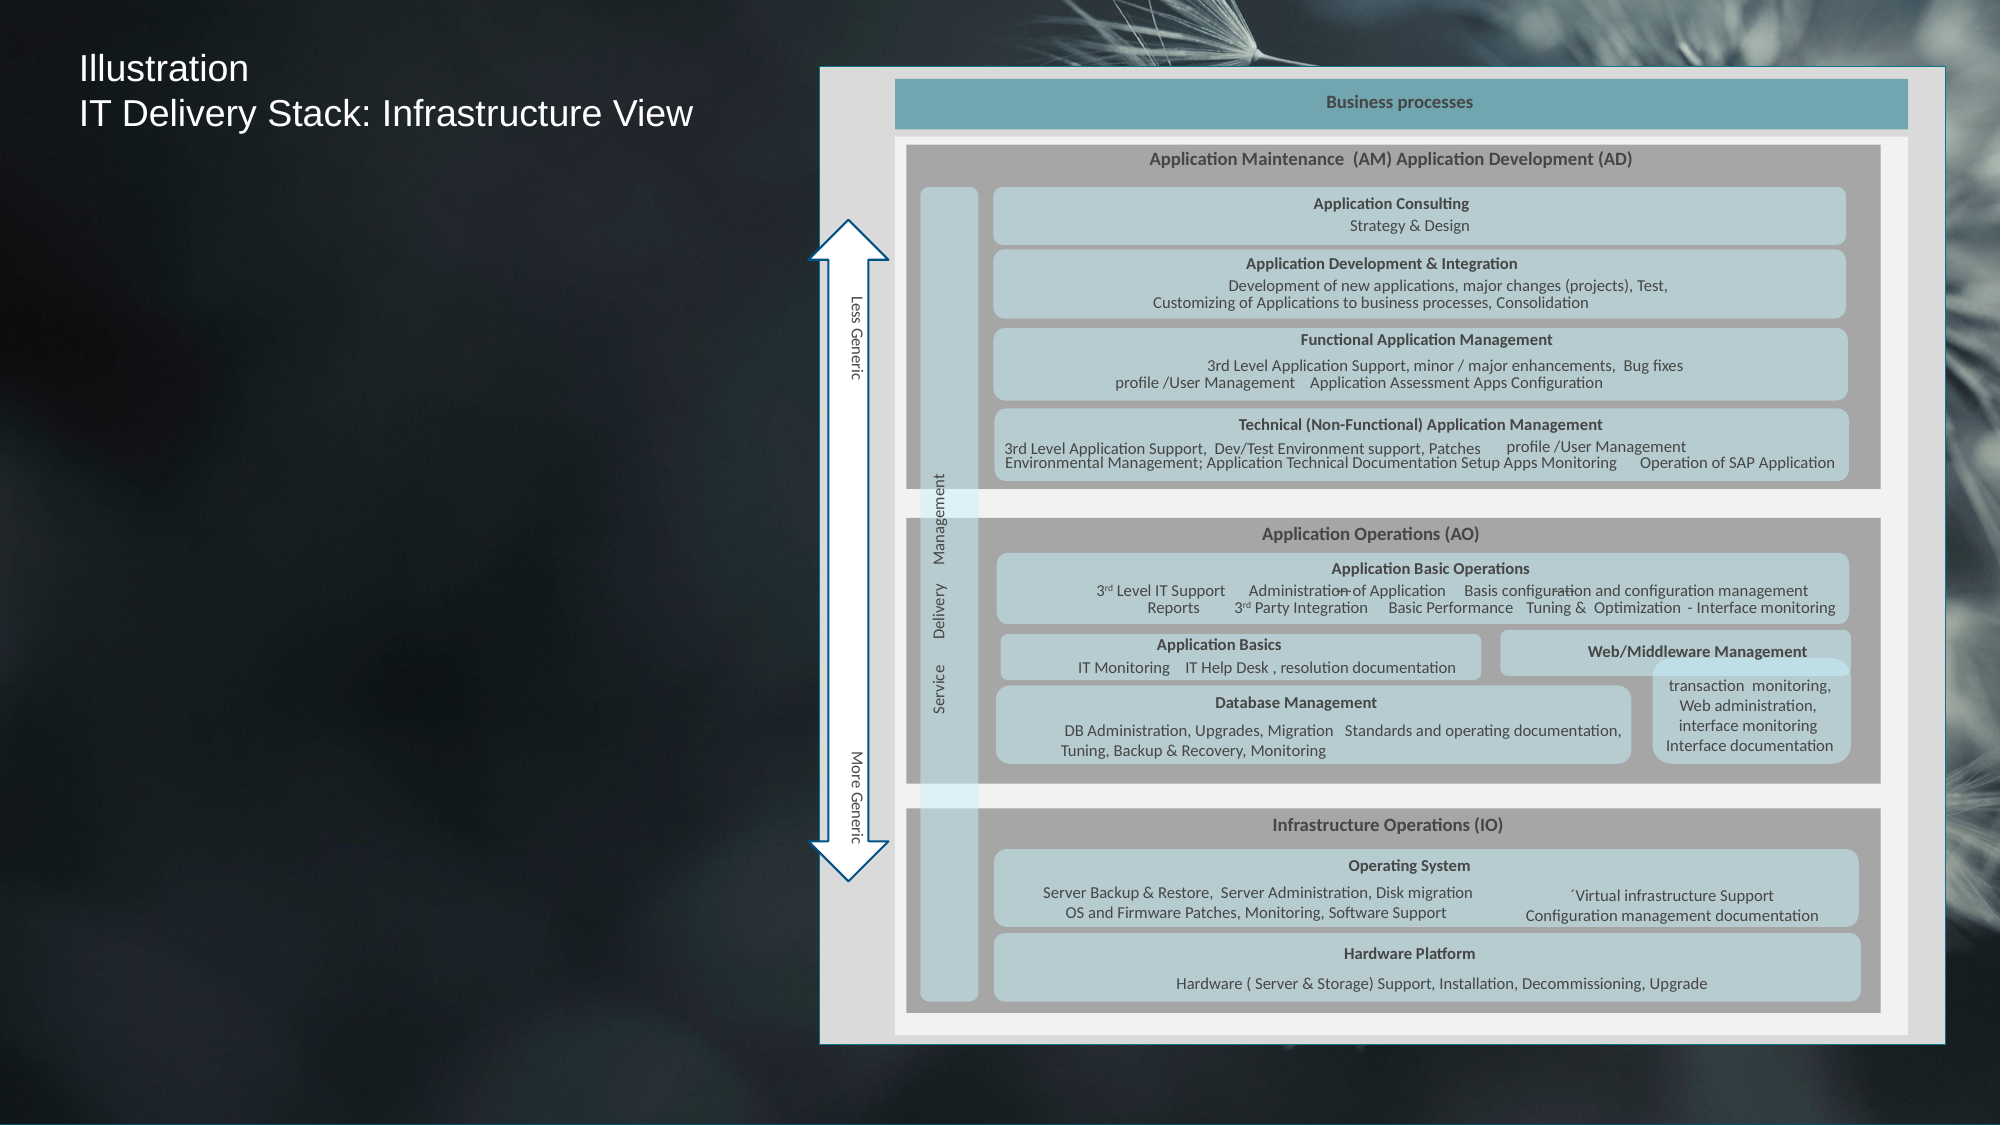

# Illustration IT Delivery Stack: Infrastructure View
Business processes
Application Managed Services
Application Maintenance (AM) Application Development (AD)
SAP Application Consulting
Application Consulting
6b
Strategy & Design
Strategy & Design
SAP Application Development & Integration
Application Development & Integration
6a
Development of new applications, major changes, Test,
Development of new applications, major changes (projects), Test,
Customizing of Applications to business processes, Consolidation
Customizing of Applications to business processes, Consolidation
s, Migrations
Functional Application Management
Operation of SAP Application
5
3rd Level Application Support, minor enhancements, Bug fixes
3rd Level Application Support, minor / major enhancements, Bug fixes
profile /User Management Application Assessment Apps Configuration
profile /User Management Application Assessment Apps Configur
ation interface Mgmt.
Technical (Non-Functional) Application Management
profile /User Management
3rd Level Application Support, Dev/Test Environment support, Patches
Environmental Management; Application Technical Documentation Setup Apps Monitoring
Operation of SAP Application
AIS Applications Utility Sourcing
 Less Generic More Generic
Application Operations (AO)
Operation of Application Basis
Application Basic Operations
Service Delivery Management
3rd Level IT Support
3rd Level IT Support
Administration of Application
---
---
administration of Application
Basis configuration and configuration management
----
----
Basis configuration
4b
Reports
Reports
------
3
3rd Party Integration
Party Integration
------
Basic Performance
Basic Performance
------
Tuning & Optimization
Tuning & Optimization
- Interface monitoring
rd
Application Basics
Application Basics
web Middleware Management
Web/Middleware Management
4a
IT Monitoring IT Help Desk
URL / transaction monitoring,
IT Monitoring IT Help Desk , resolution documentation
web Administration,
transaction monitoring,
Web administration,
interface monitoring
Interface documentation
Interface monitoring
Database Management
Database Management
3
DB Administration, Upgrades, Migration Standards and operating documentation,
DB Administration, Upgrades, Migration,
Tuning, Backup & Recovery, Monitoring
Tuning, Backup & Recovery, Monitoring
AIS Infrastructure Utility Sourcing
Infrastructure Operations (IO)
Operating System
Operating System
Server Backup & Restore, Server Administration, Disk migration
s,
Server Backup & Restore, Server Administration, Disk migration
OS and Firmware Patches, Monitoring, Software Support
2
´Virtual infrastructure Support
Configuration management documentation
OS
-
und Firmware Patches, Monitoring, Software Support
Hardware Platform
Hardware Platform
1
Hardware ( Server & Storage) Support Multi
-
vendor Spare
-
und Support mgmt,
Hardware ( Server & Storage) Support, Installation, Decommissioning, Upgrade